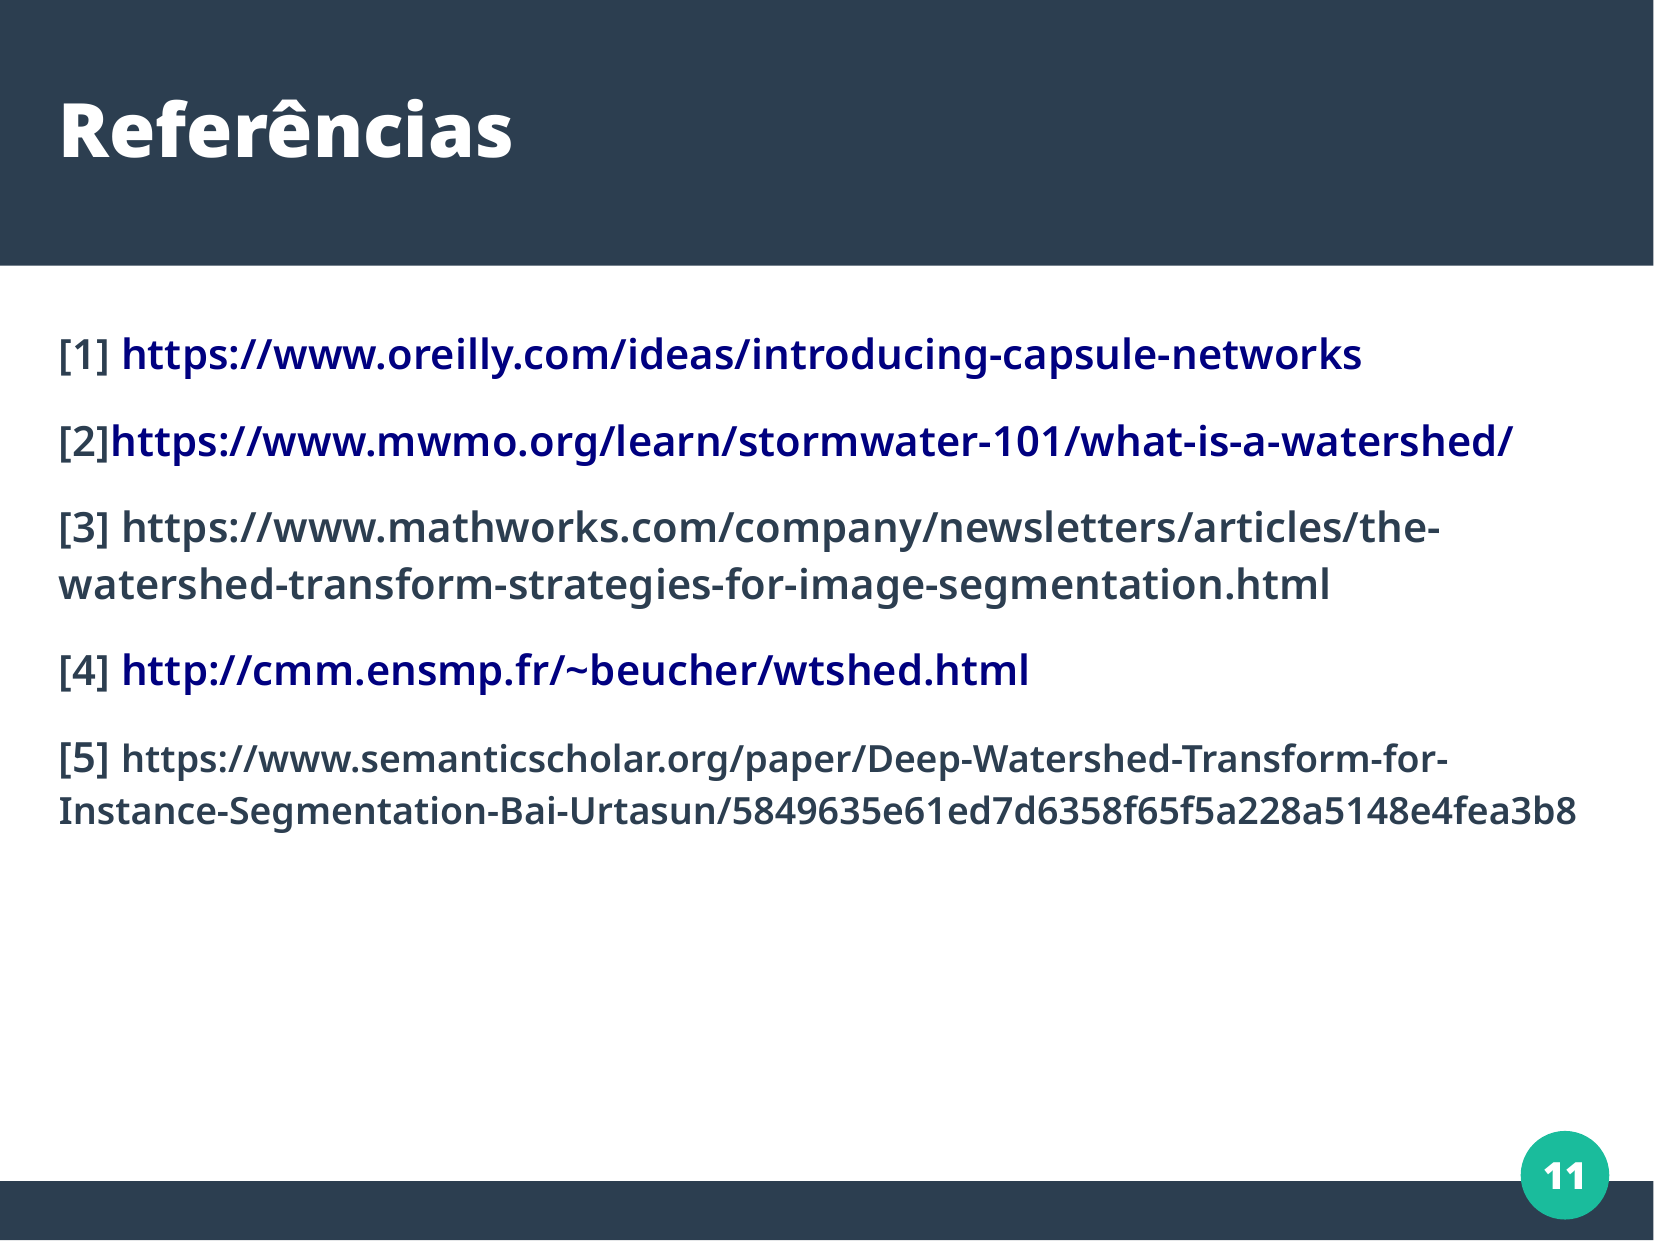

# Referências
[1] https://www.oreilly.com/ideas/introducing-capsule-networks
[2]https://www.mwmo.org/learn/stormwater-101/what-is-a-watershed/
[3] https://www.mathworks.com/company/newsletters/articles/the-watershed-transform-strategies-for-image-segmentation.html
[4] http://cmm.ensmp.fr/~beucher/wtshed.html
[5] https://www.semanticscholar.org/paper/Deep-Watershed-Transform-for-Instance-Segmentation-Bai-Urtasun/5849635e61ed7d6358f65f5a228a5148e4fea3b8
11